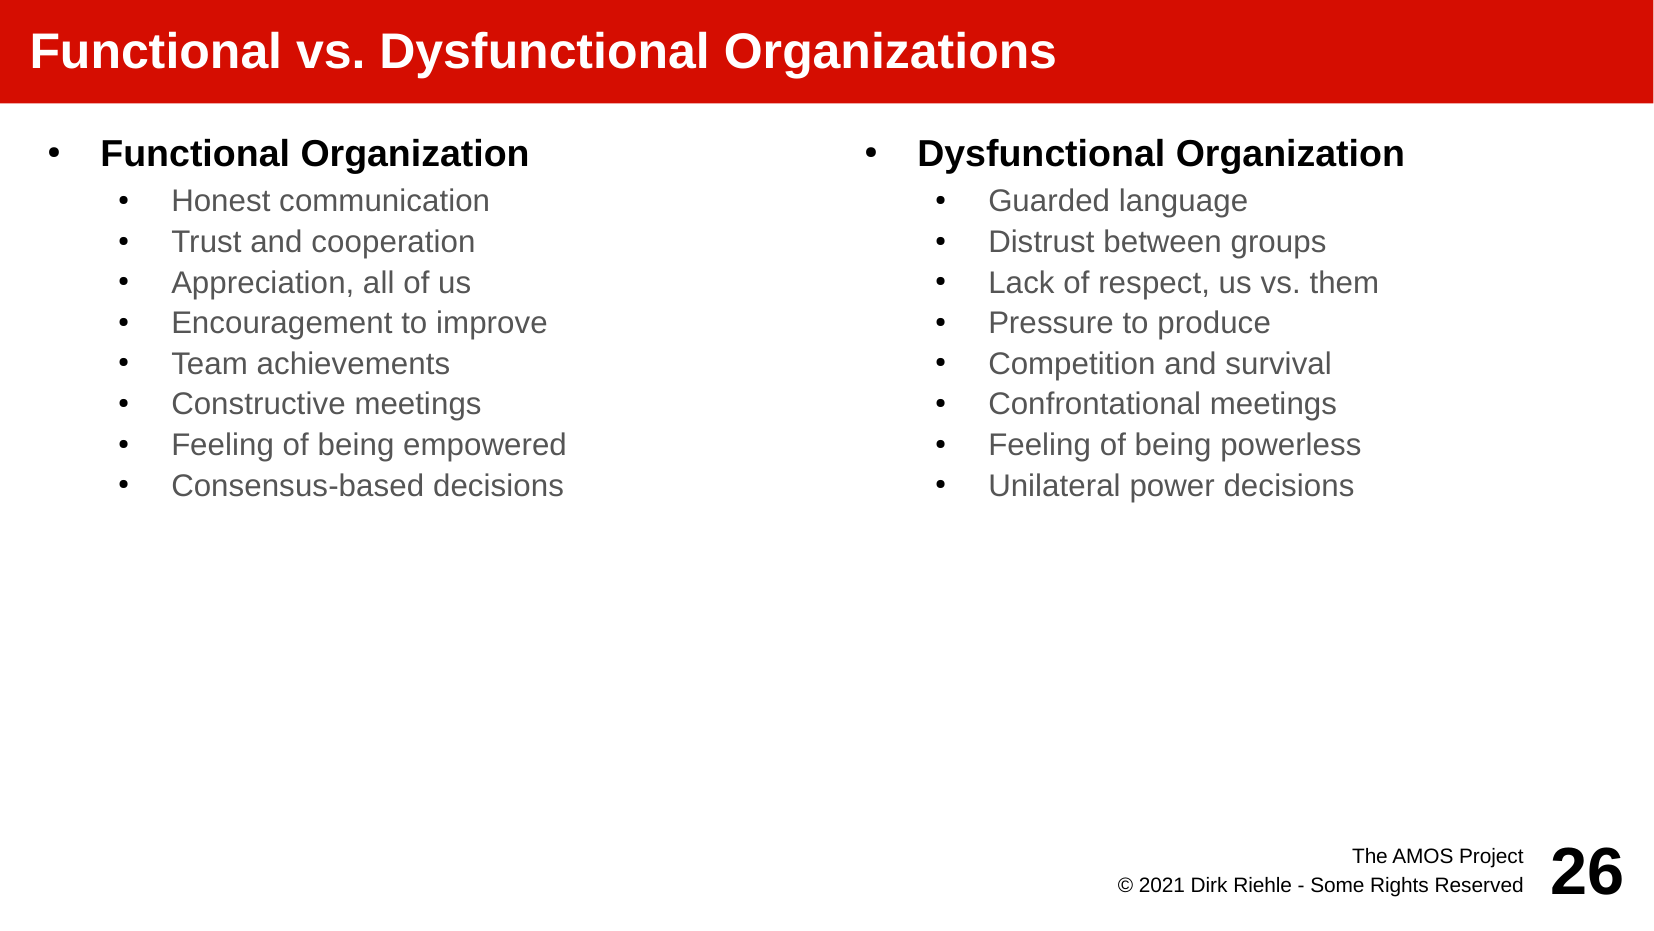

# Functional vs. Dysfunctional Organizations
Functional Organization
Honest communication
Trust and cooperation
Appreciation, all of us
Encouragement to improve
Team achievements
Constructive meetings
Feeling of being empowered
Consensus-based decisions
Dysfunctional Organization
Guarded language
Distrust between groups
Lack of respect, us vs. them
Pressure to produce
Competition and survival
Confrontational meetings
Feeling of being powerless
Unilateral power decisions
The AMOS Project
26
© 2021 Dirk Riehle - Some Rights Reserved